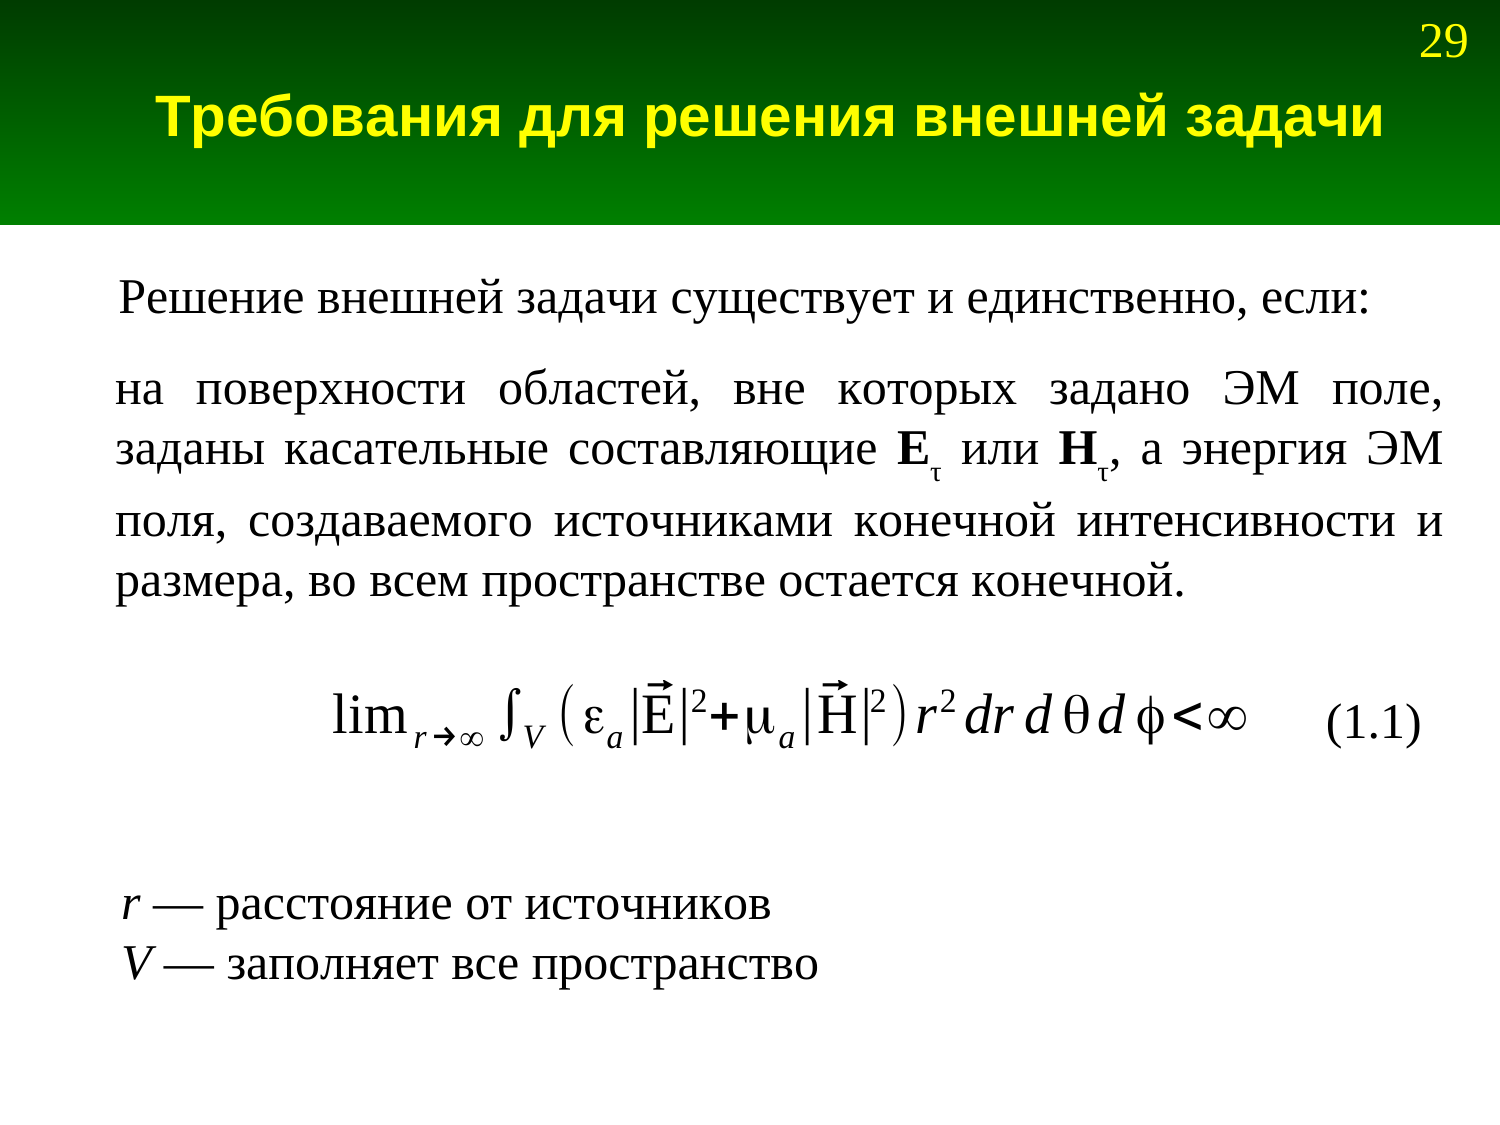

# Требования для решения внешней задачи
Решение внешней задачи существует и единственно, если:
на поверхности областей, вне которых задано ЭМ поле, заданы касательные составляющие Eτ или Hτ, а энергия ЭМ поля, создаваемого источниками конечной интенсивности и размера, во всем пространстве остается конечной.
(1.1)
r — расстояние от источников
V — заполняет все пространство